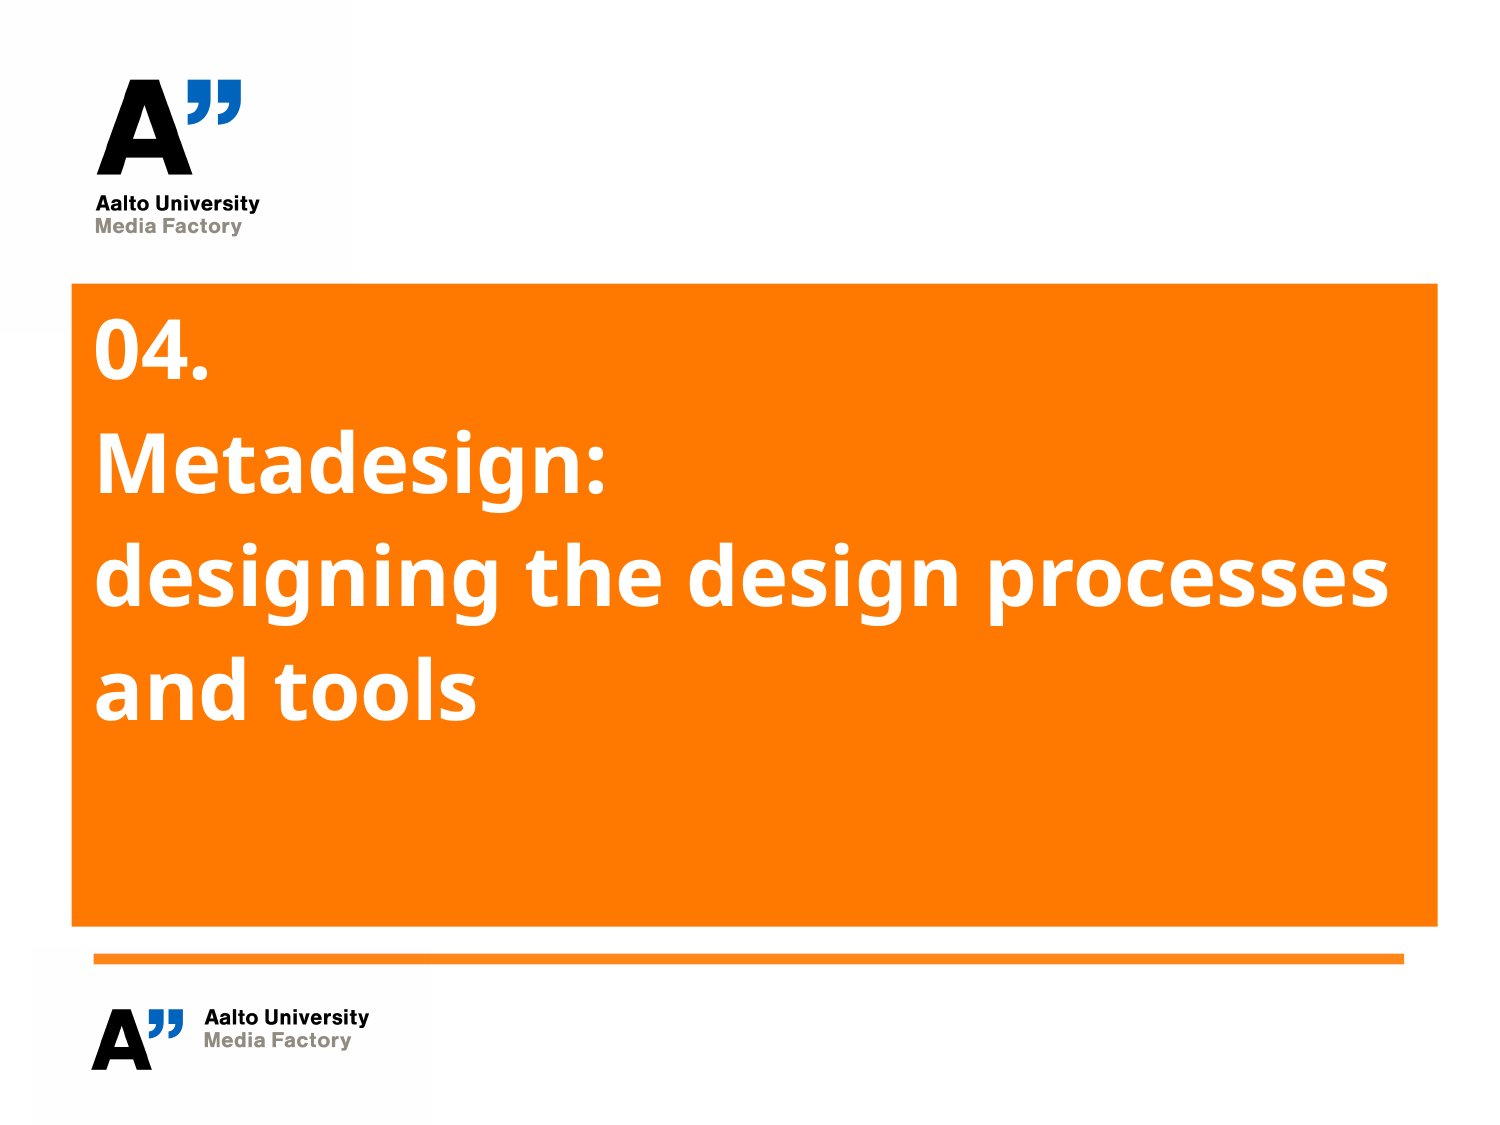

#
04.
Metadesign:
designing the design processes and tools